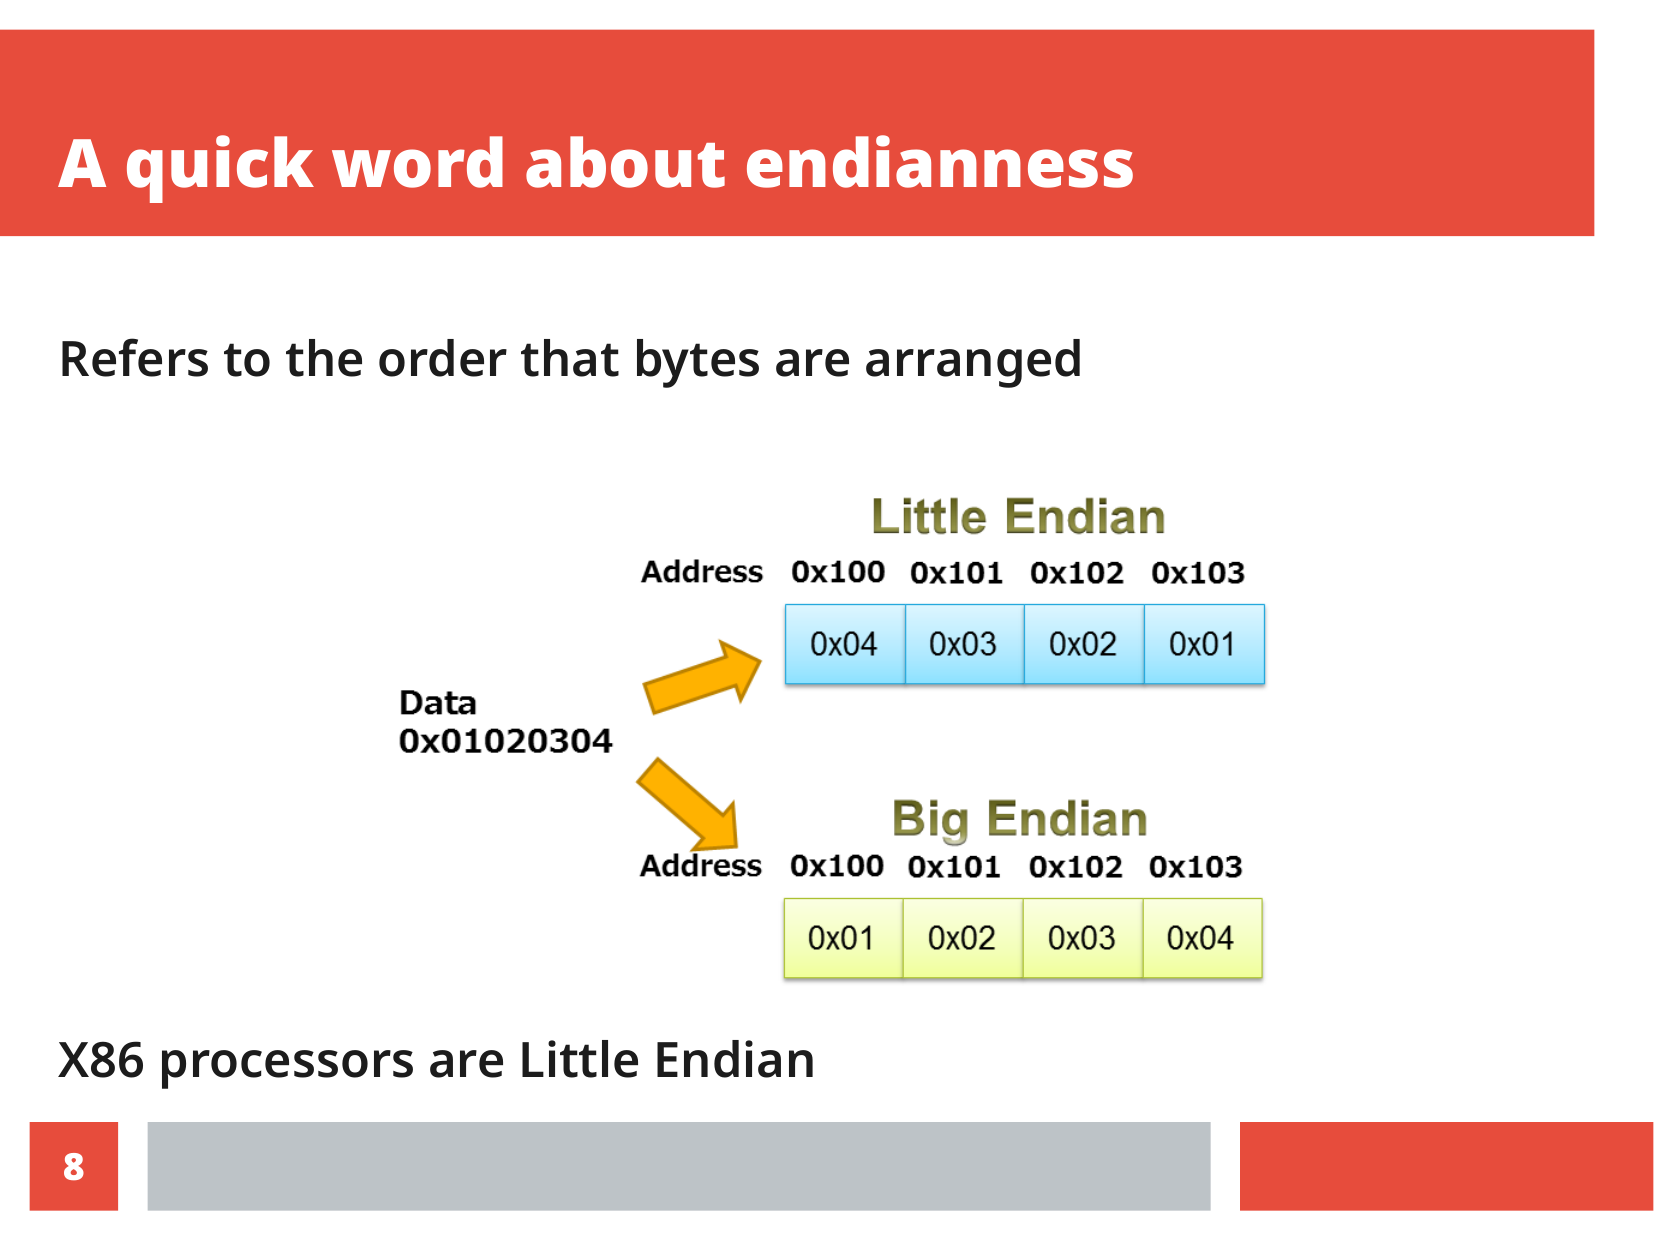

# A quick word about endianness
Refers to the order that bytes are arranged
X86 processors are Little Endian
8